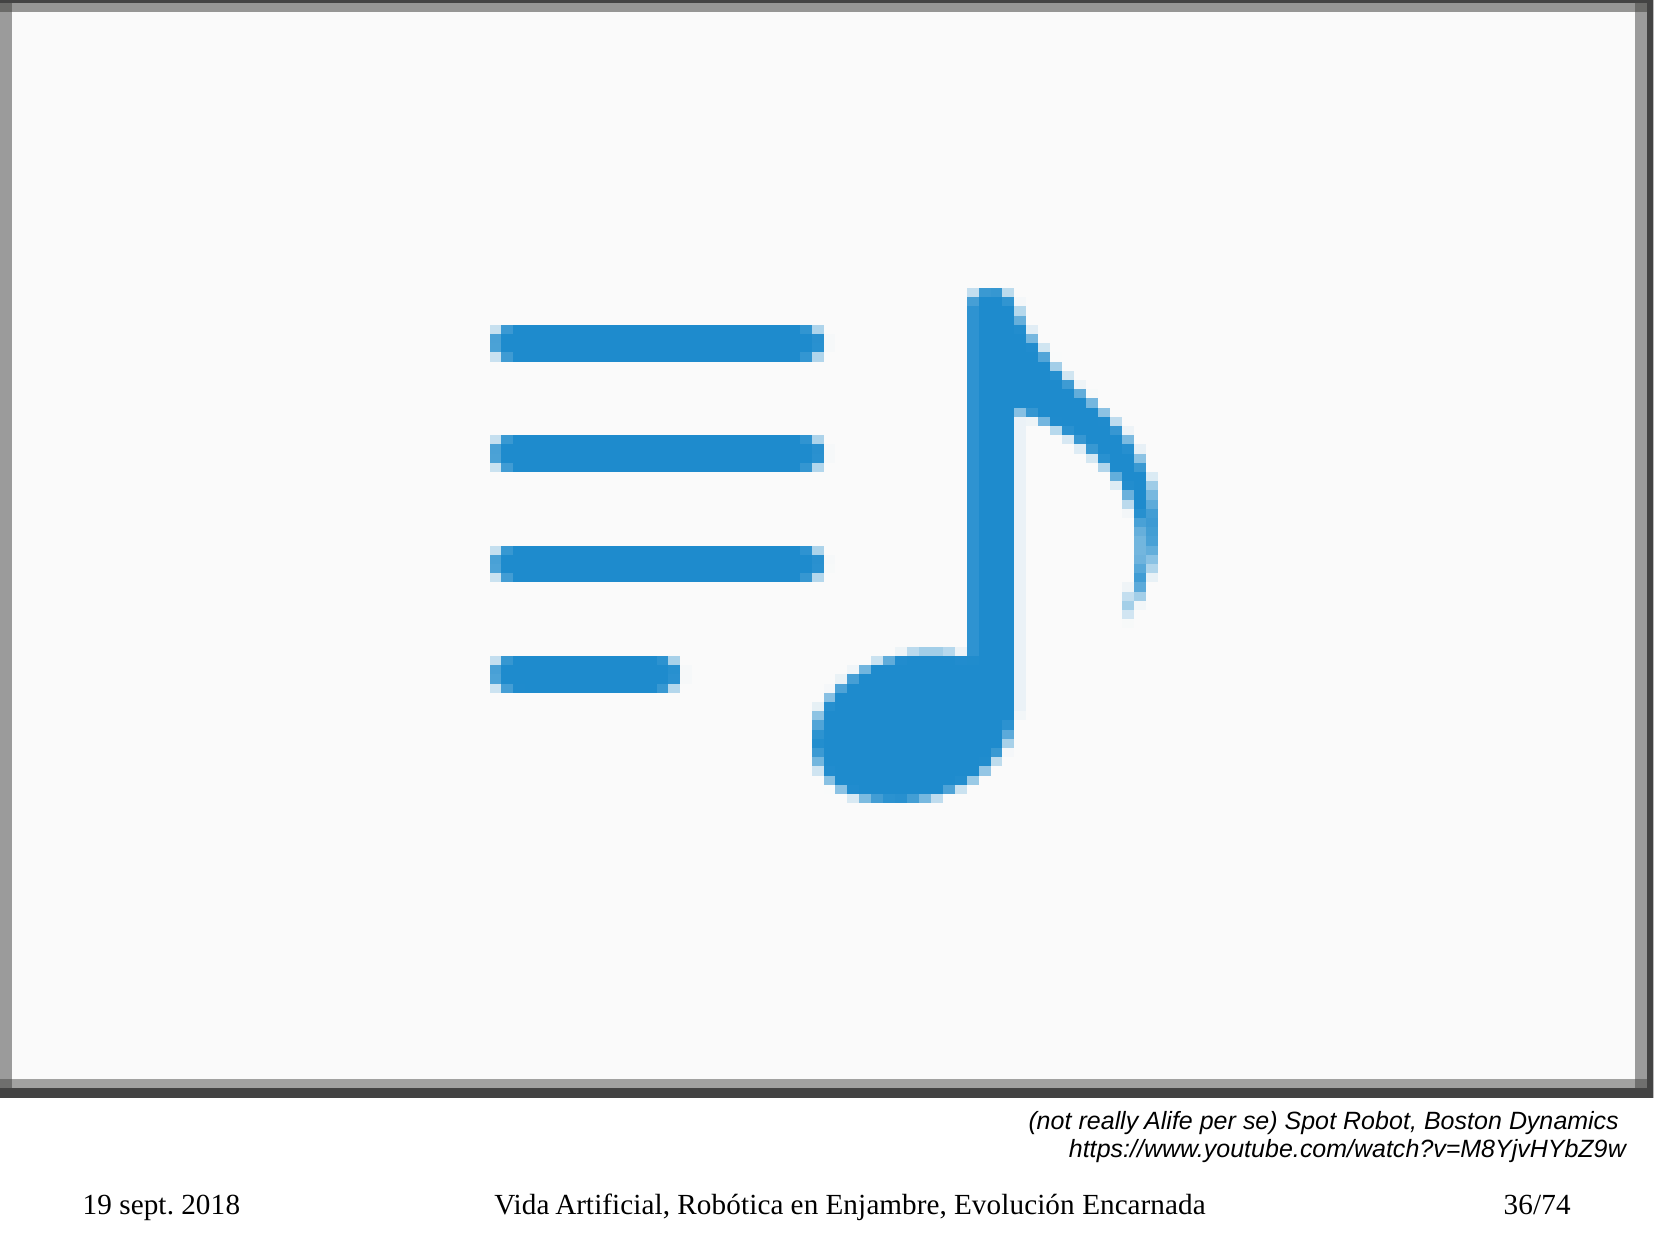

(not really Alife per se) Spot Robot, Boston Dynamics
https://www.youtube.com/watch?v=M8YjvHYbZ9w
19 sept. 2018
Vida Artificial, Robótica en Enjambre, Evolución Encarnada
36